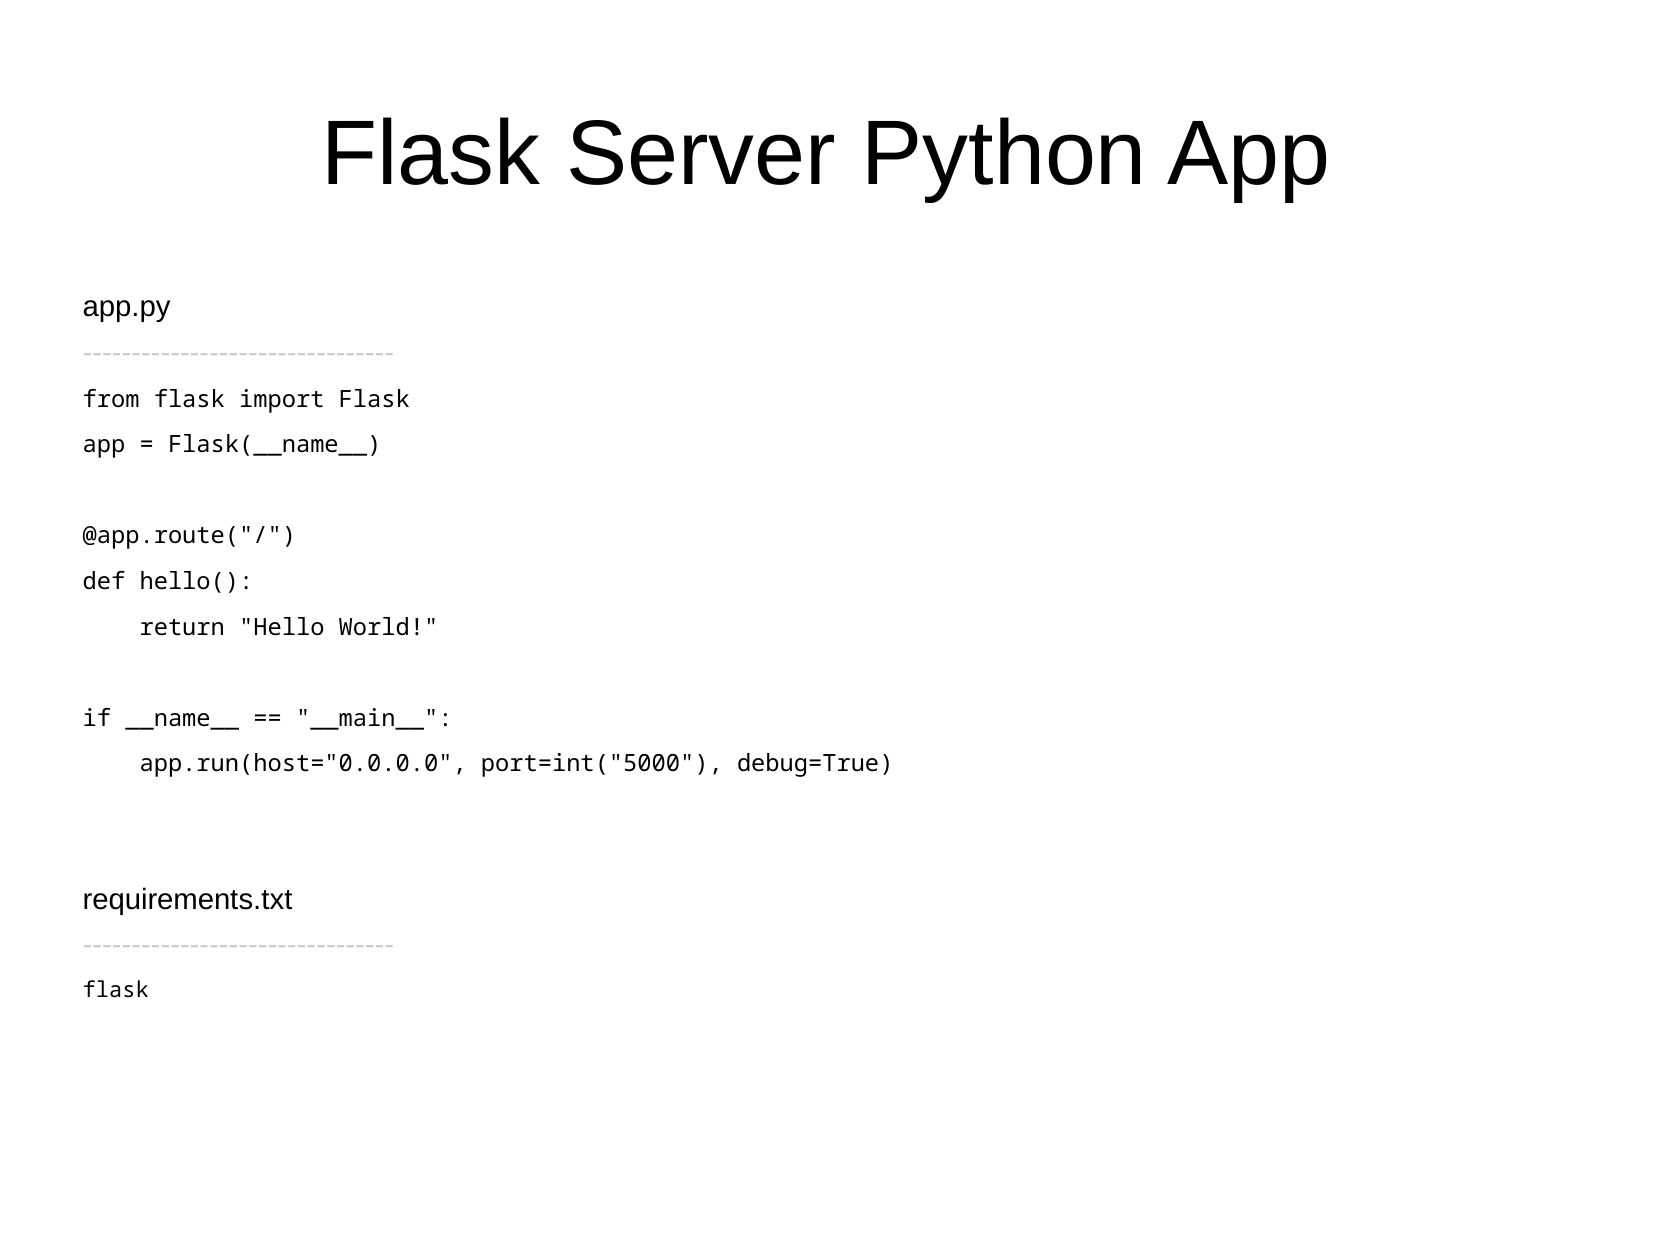

# Flask Server Python App
app.py
--------------------------------
from flask import Flask
app = Flask(__name__)
@app.route("/")
def hello():
 return "Hello World!"
if __name__ == "__main__":
 app.run(host="0.0.0.0", port=int("5000"), debug=True)
requirements.txt
--------------------------------
flask